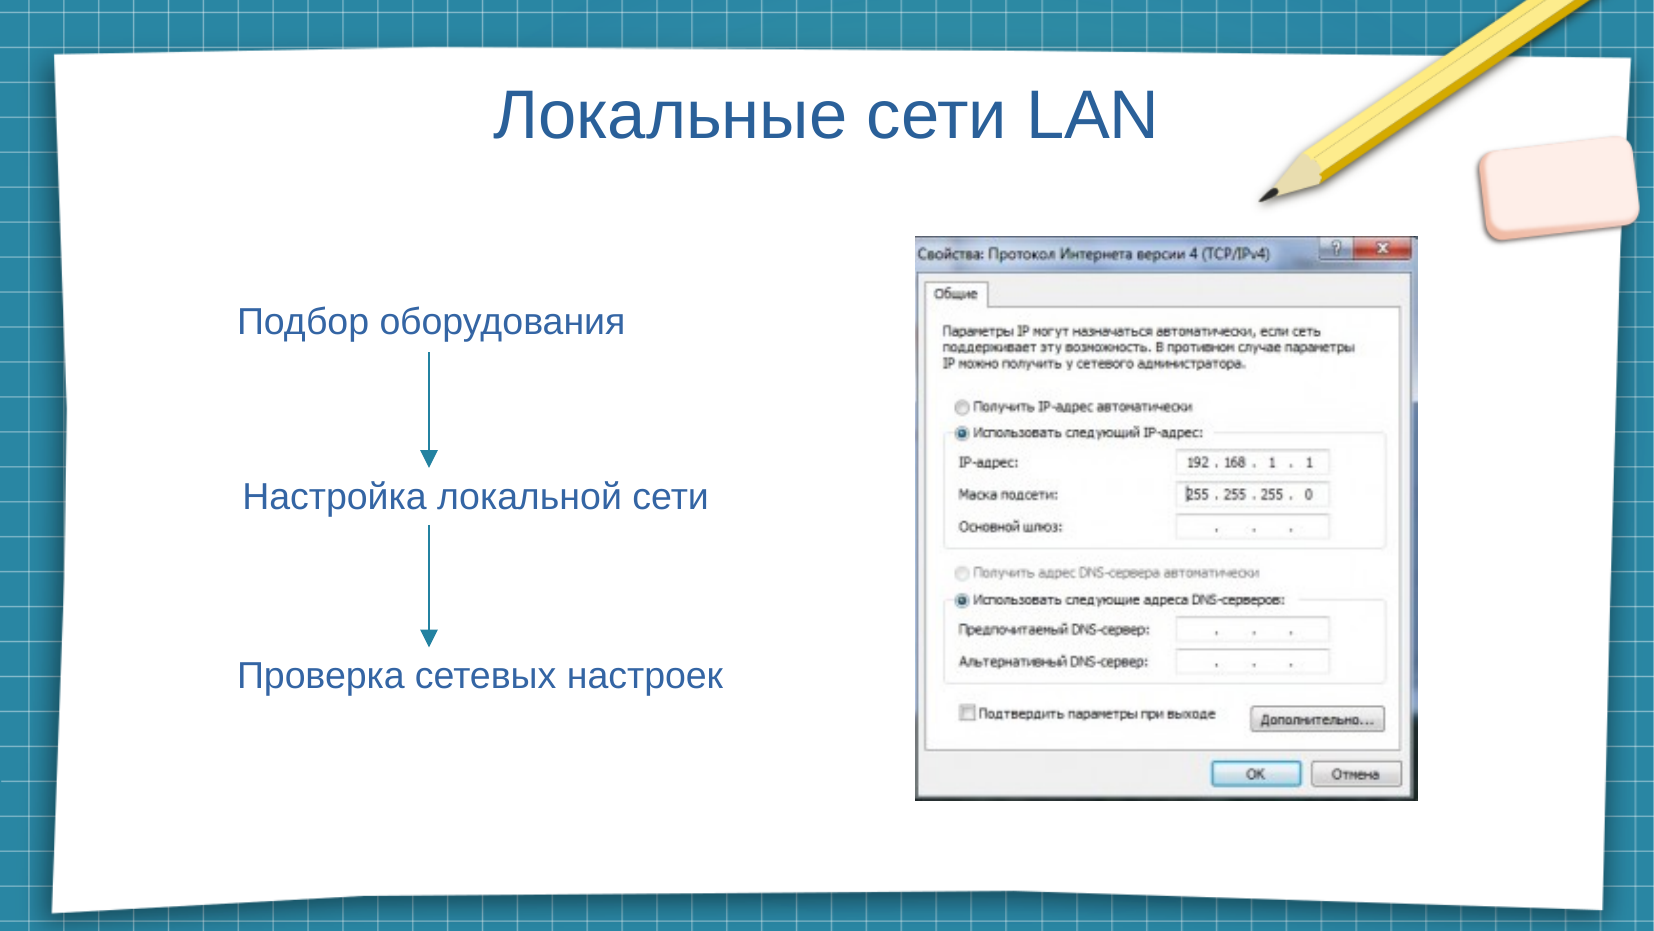

# Локальные сети LAN
Подбор оборудования
Настройка локальной сети
Проверка сетевых настроек